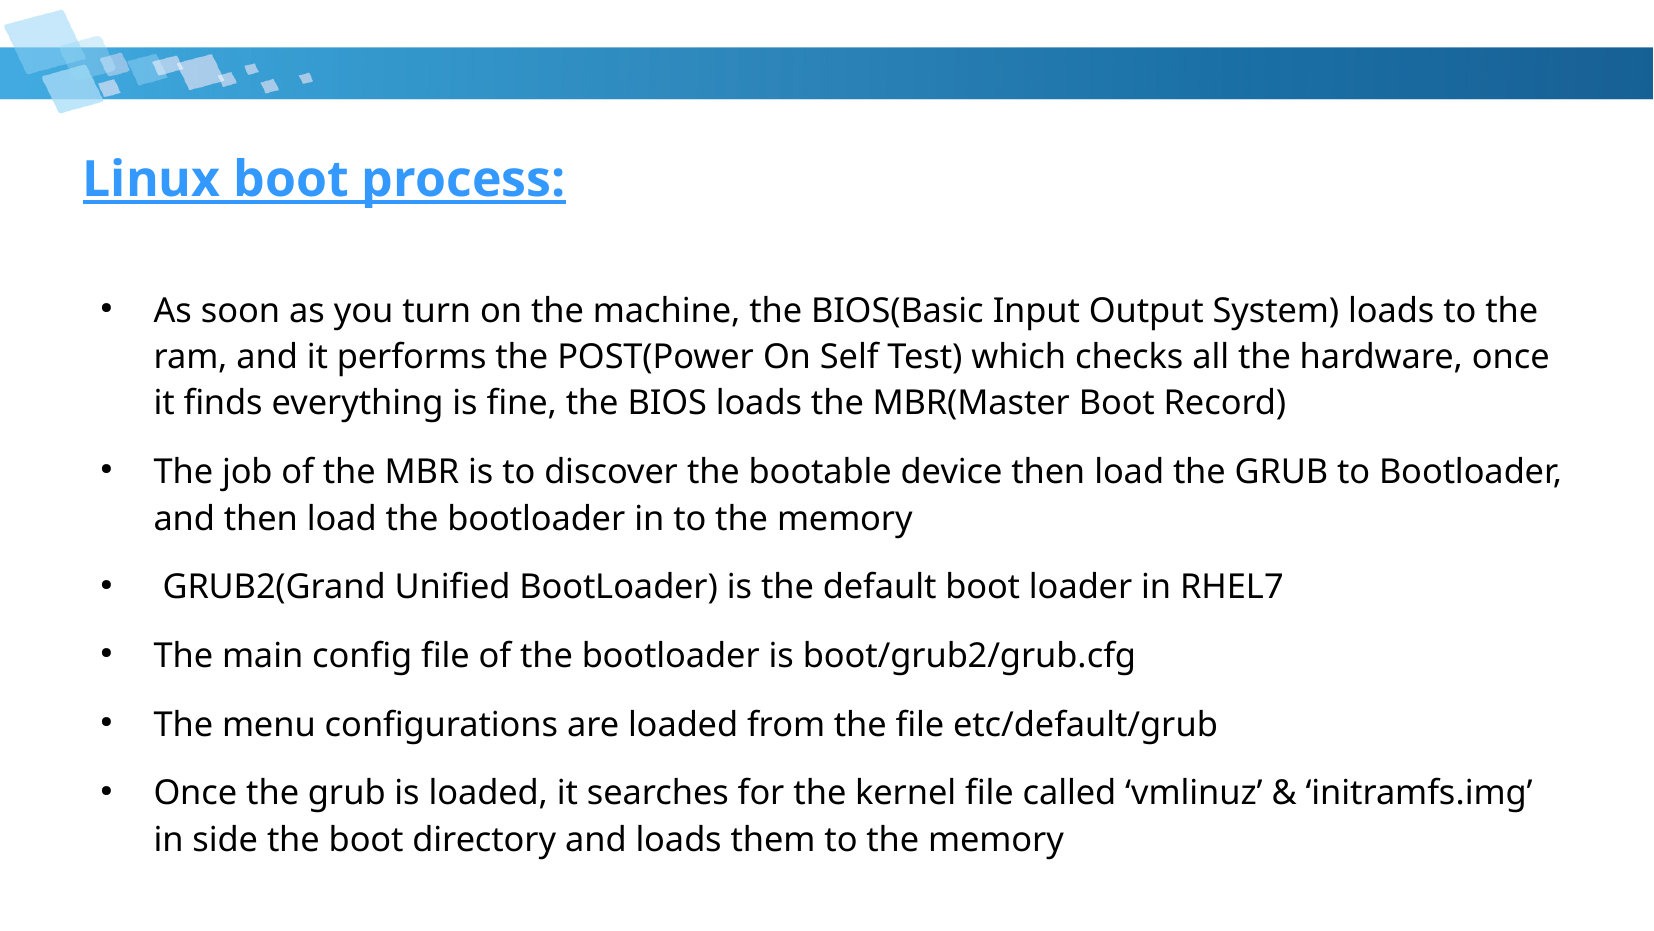

# Linux boot process:
As soon as you turn on the machine, the BIOS(Basic Input Output System) loads to the ram, and it performs the POST(Power On Self Test) which checks all the hardware, once it finds everything is fine, the BIOS loads the MBR(Master Boot Record)
The job of the MBR is to discover the bootable device then load the GRUB to Bootloader, and then load the bootloader in to the memory
 GRUB2(Grand Unified BootLoader) is the default boot loader in RHEL7
The main config file of the bootloader is boot/grub2/grub.cfg
The menu configurations are loaded from the file etc/default/grub
Once the grub is loaded, it searches for the kernel file called ‘vmlinuz’ & ‘initramfs.img’ in side the boot directory and loads them to the memory